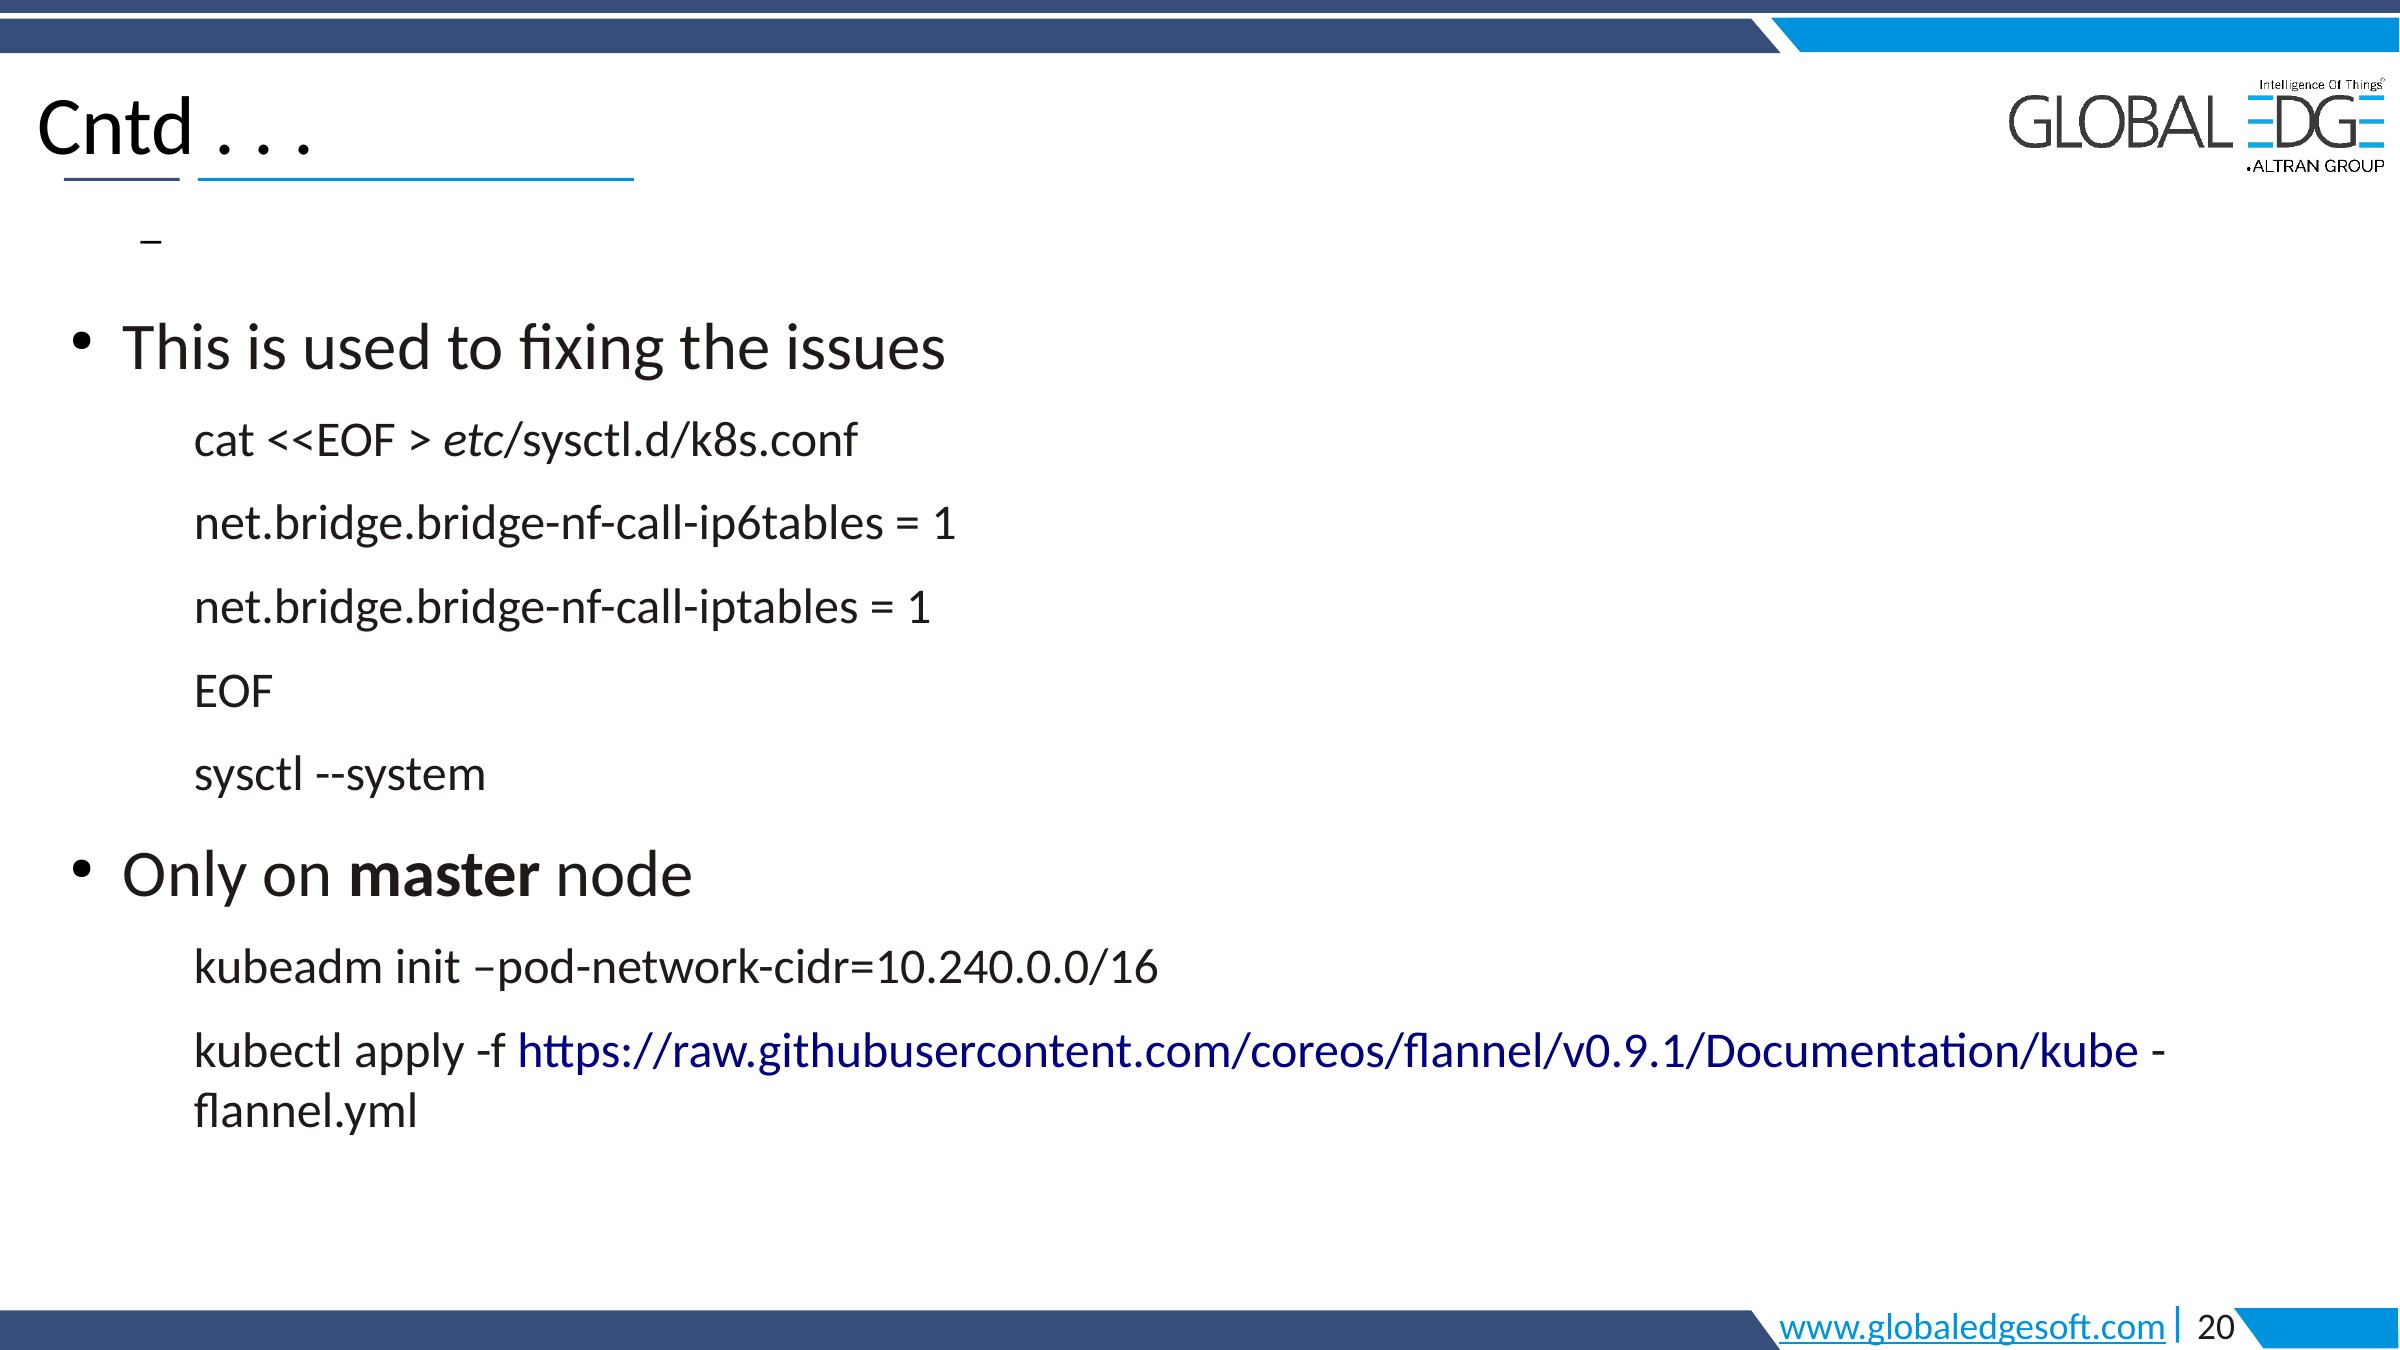

# Cntd . . .
This is used to fixing the issues
cat <<EOF > etc/sysctl.d/k8s.conf
net.bridge.bridge-nf-call-ip6tables = 1
net.bridge.bridge-nf-call-iptables = 1
EOF
sysctl --system
Only on master node
kubeadm init –pod-network-cidr=10.240.0.0/16
kubectl apply -f https://raw.githubusercontent.com/coreos/flannel/v0.9.1/Documentation/kube - flannel.yml